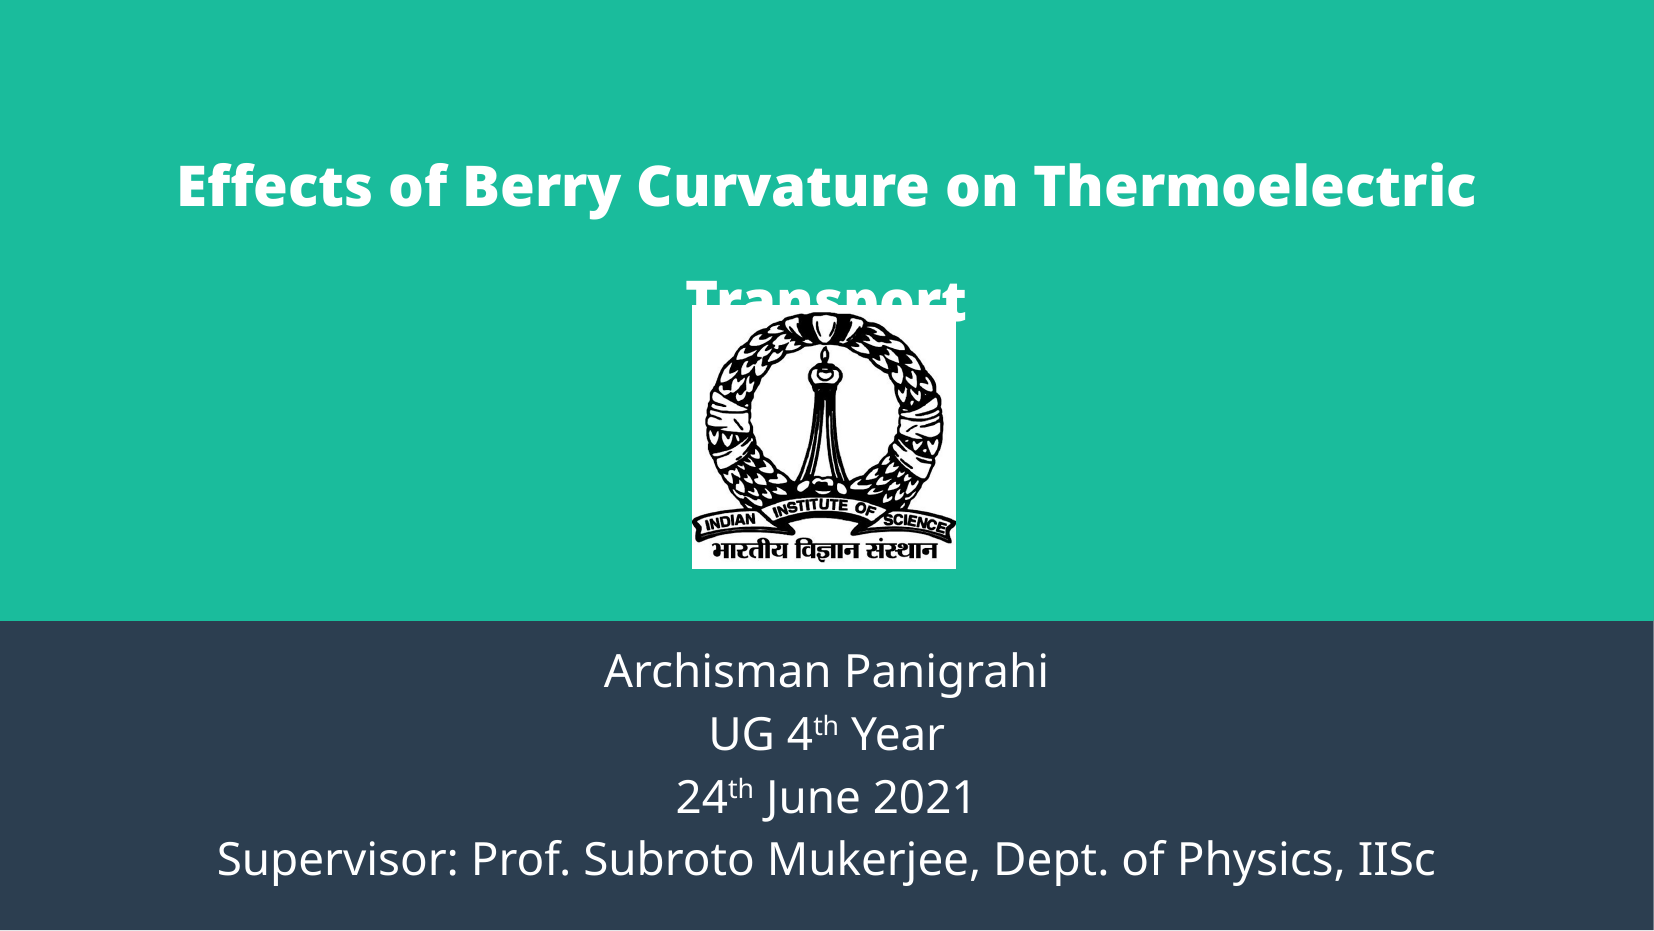

# Effects of Berry Curvature on Thermoelectric Transport
Archisman Panigrahi
UG 4th Year
24th June 2021
Supervisor: Prof. Subroto Mukerjee, Dept. of Physics, IISc